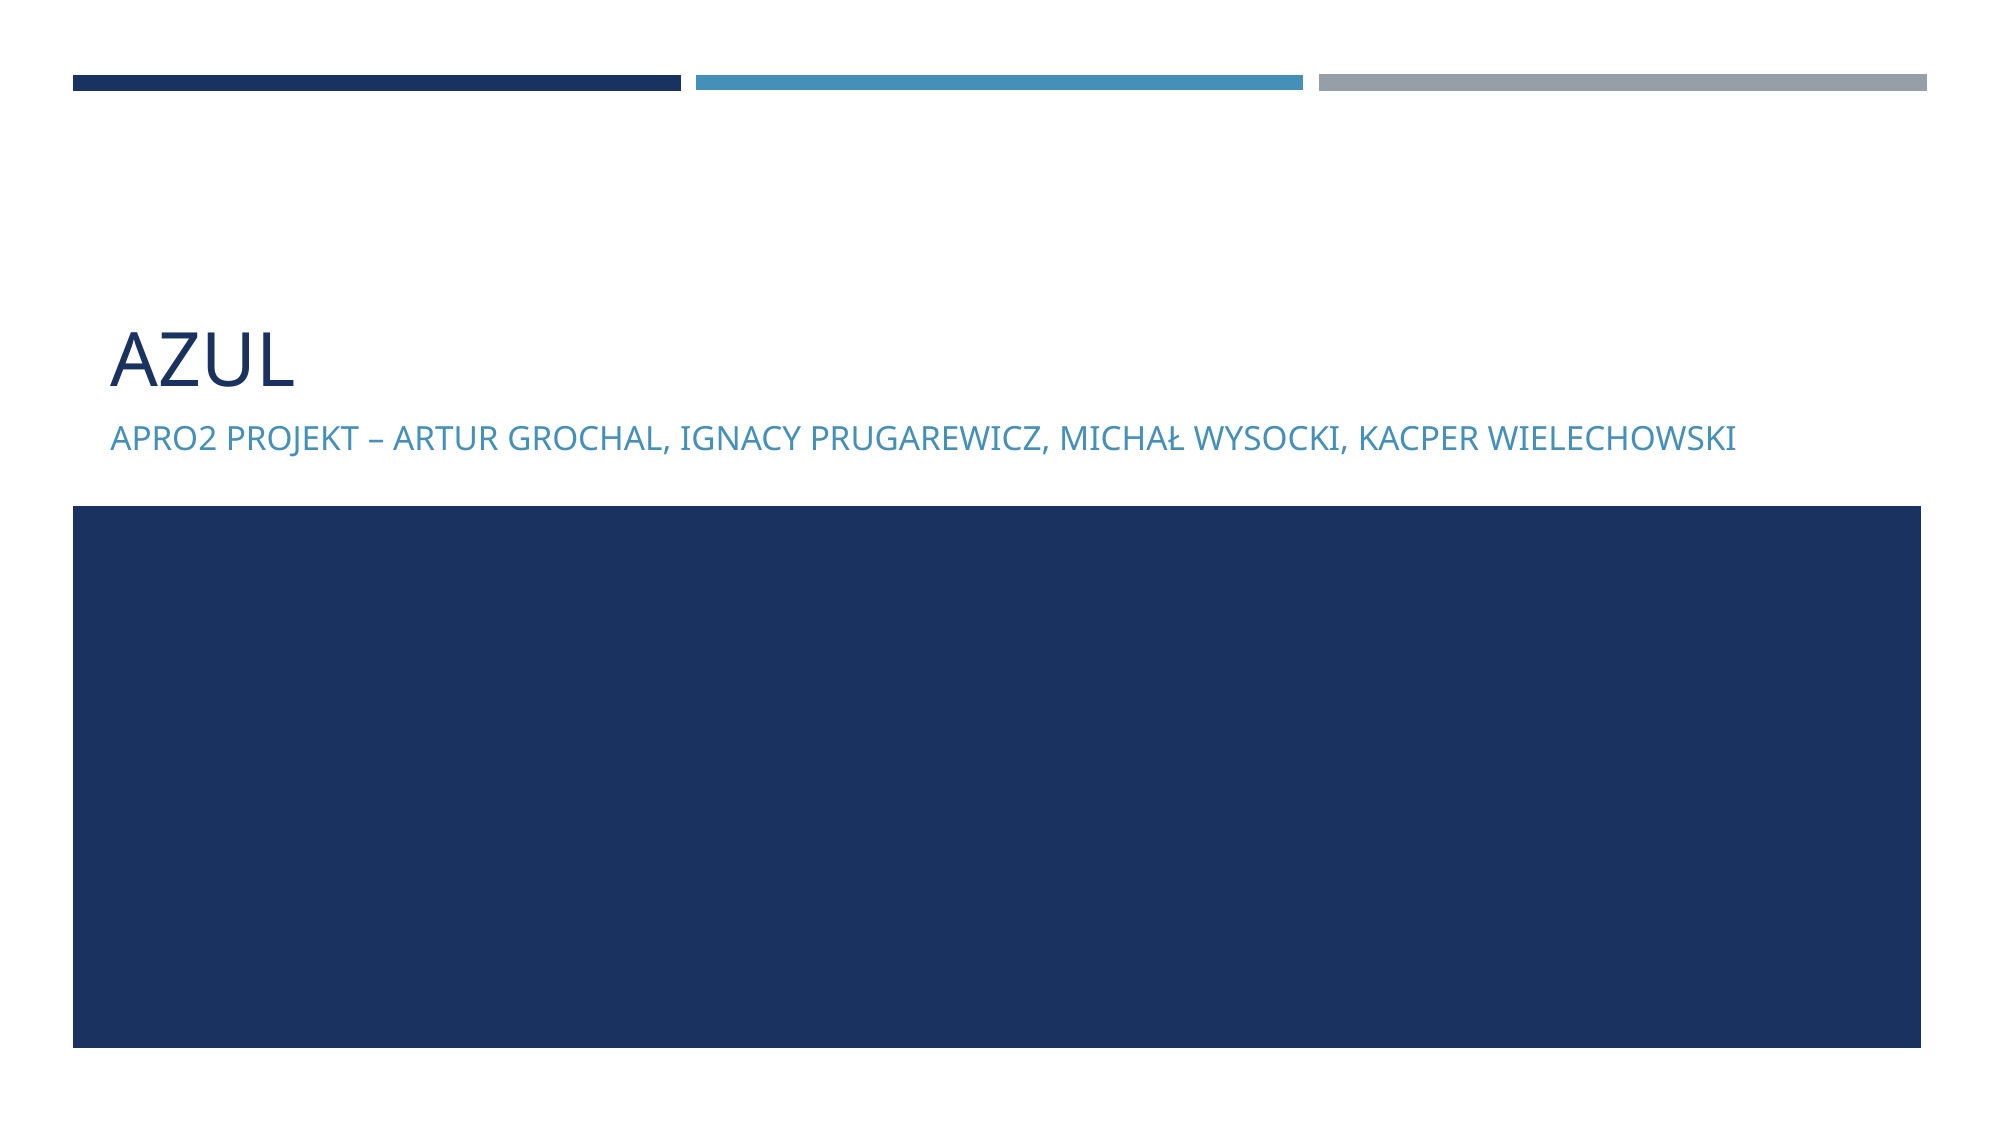

# Azul
APRO2 Projekt – Artur Grochal, Ignacy Prugarewicz, Michał Wysocki, Kacper wielechowski